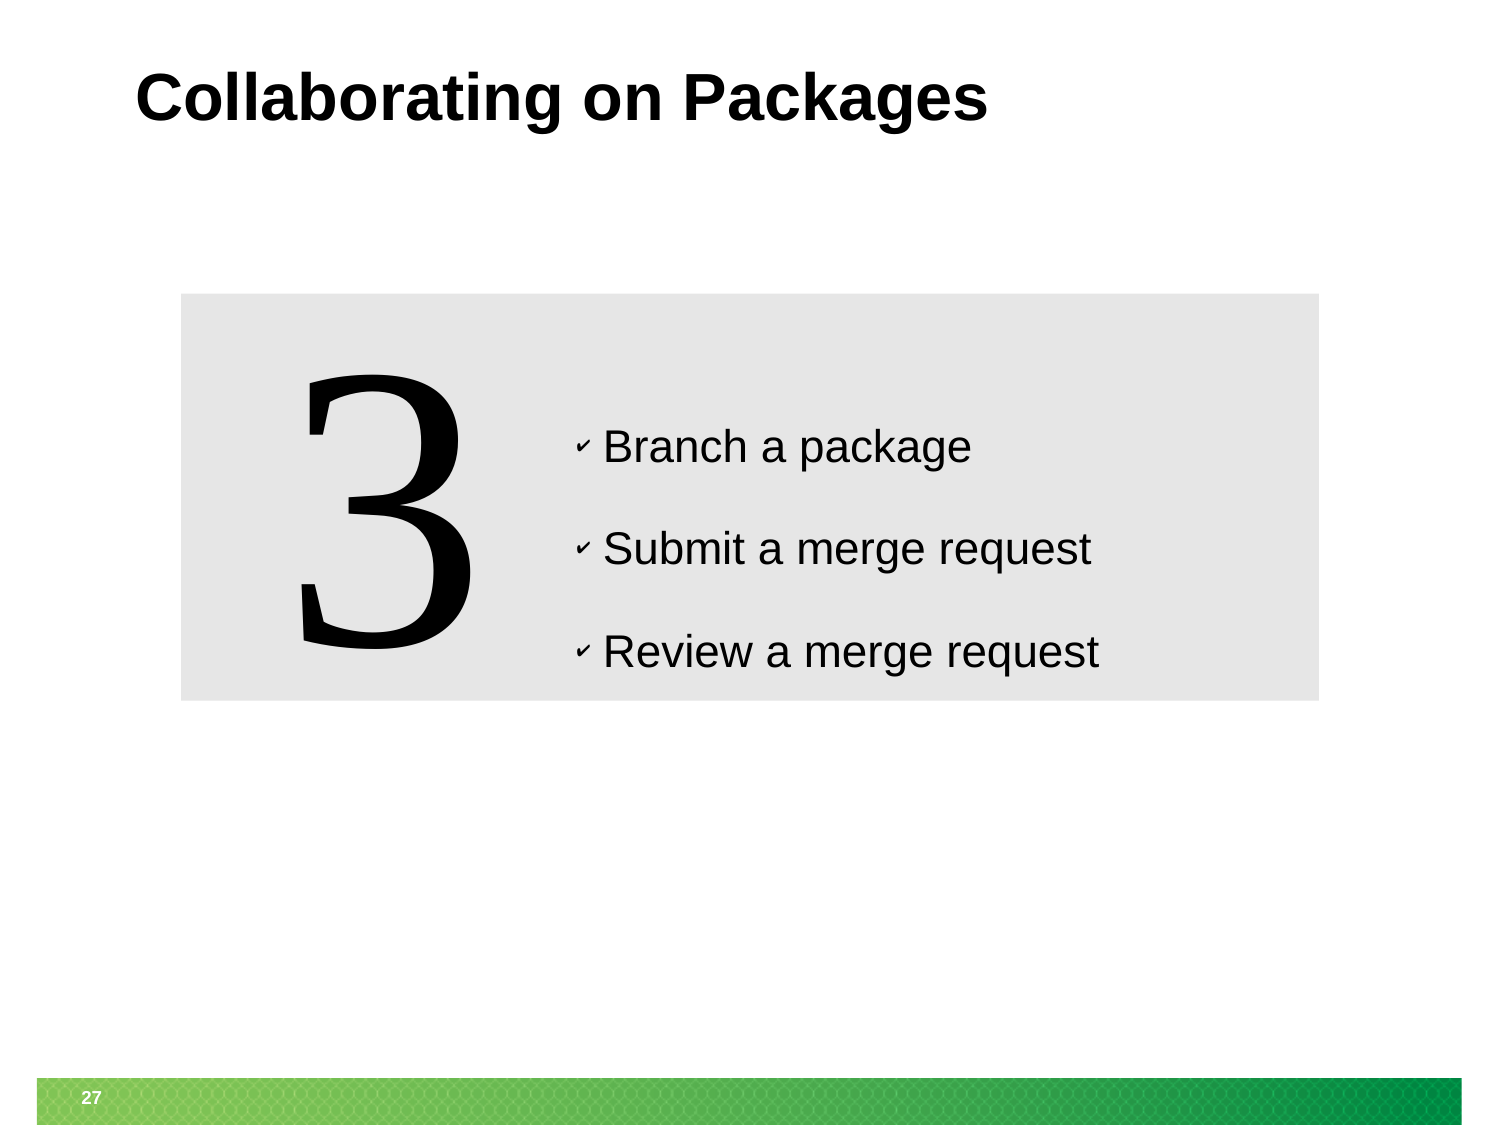

# Collaborating on Packages
3
 Branch a package
 Submit a merge request
 Review a merge request